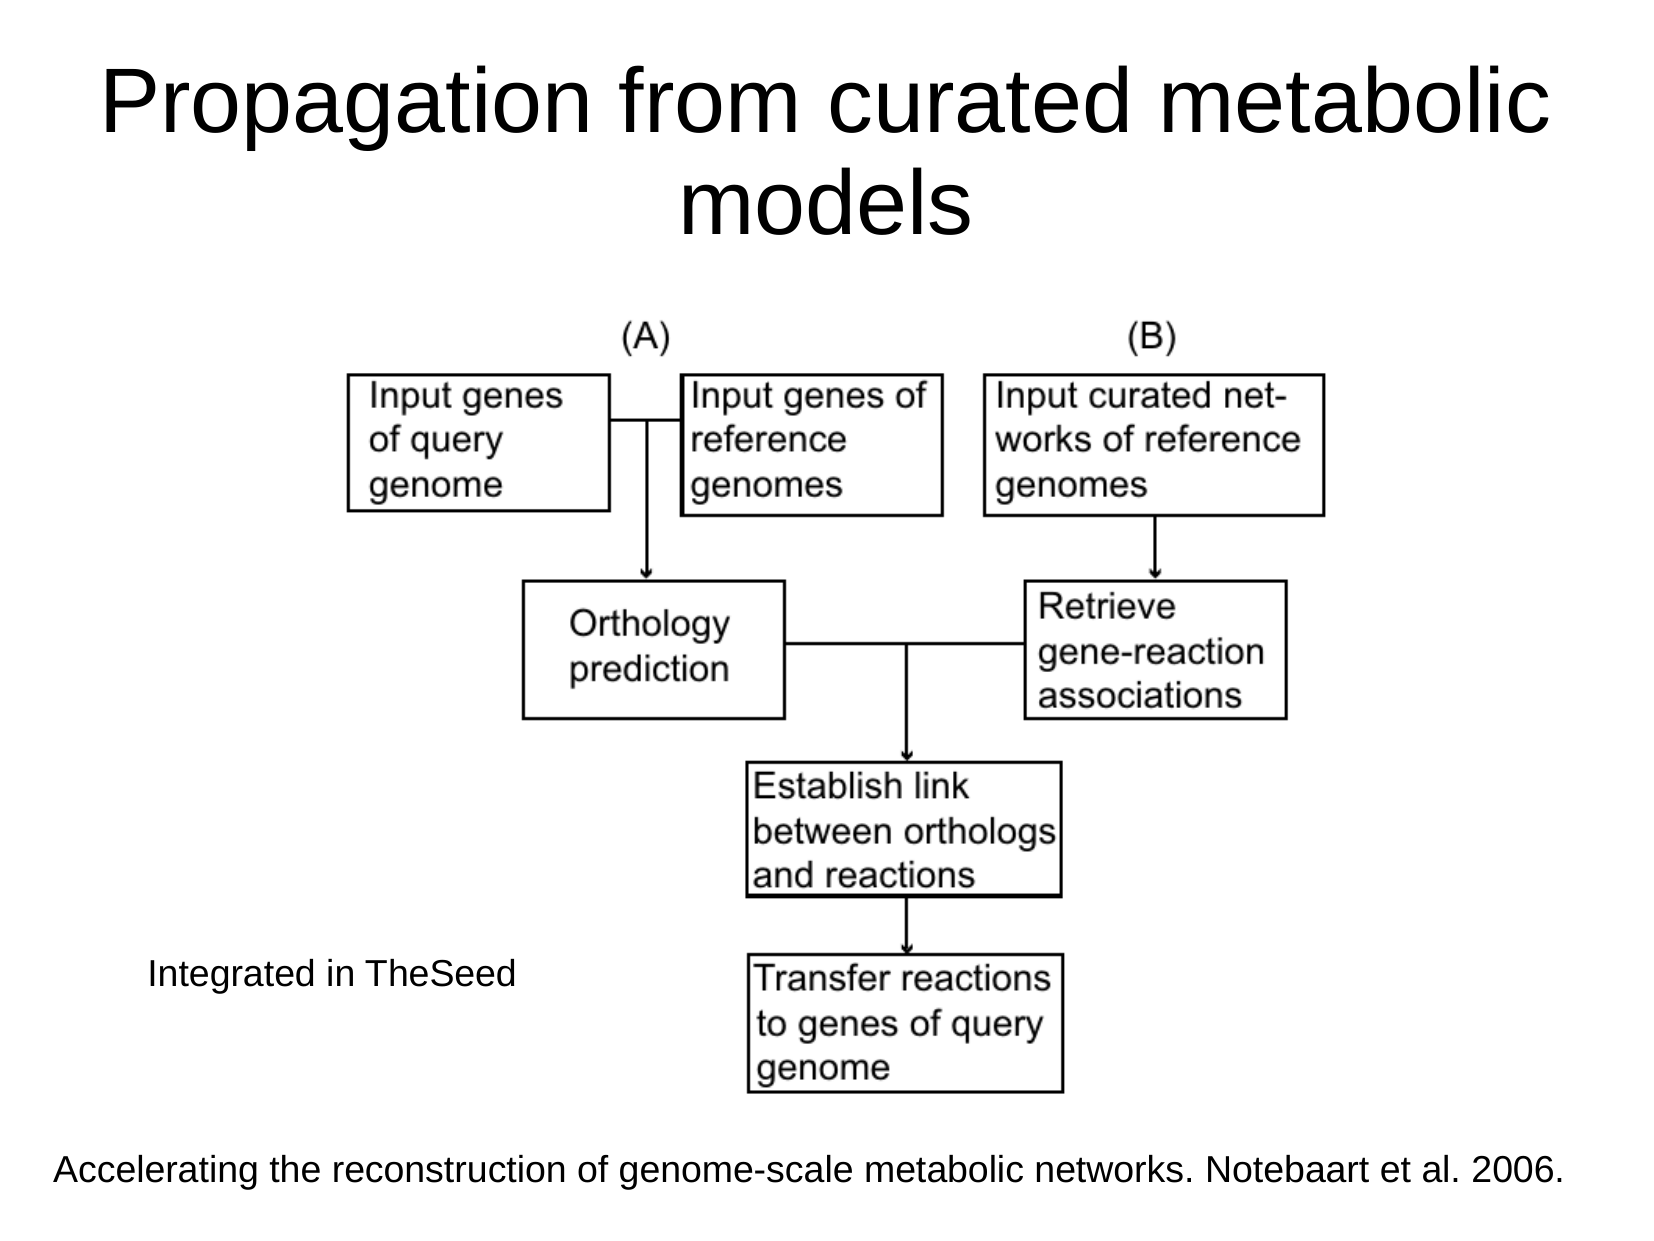

# Propagation from curated metabolic models
Integrated in TheSeed
Accelerating the reconstruction of genome-scale metabolic networks. Notebaart et al. 2006.